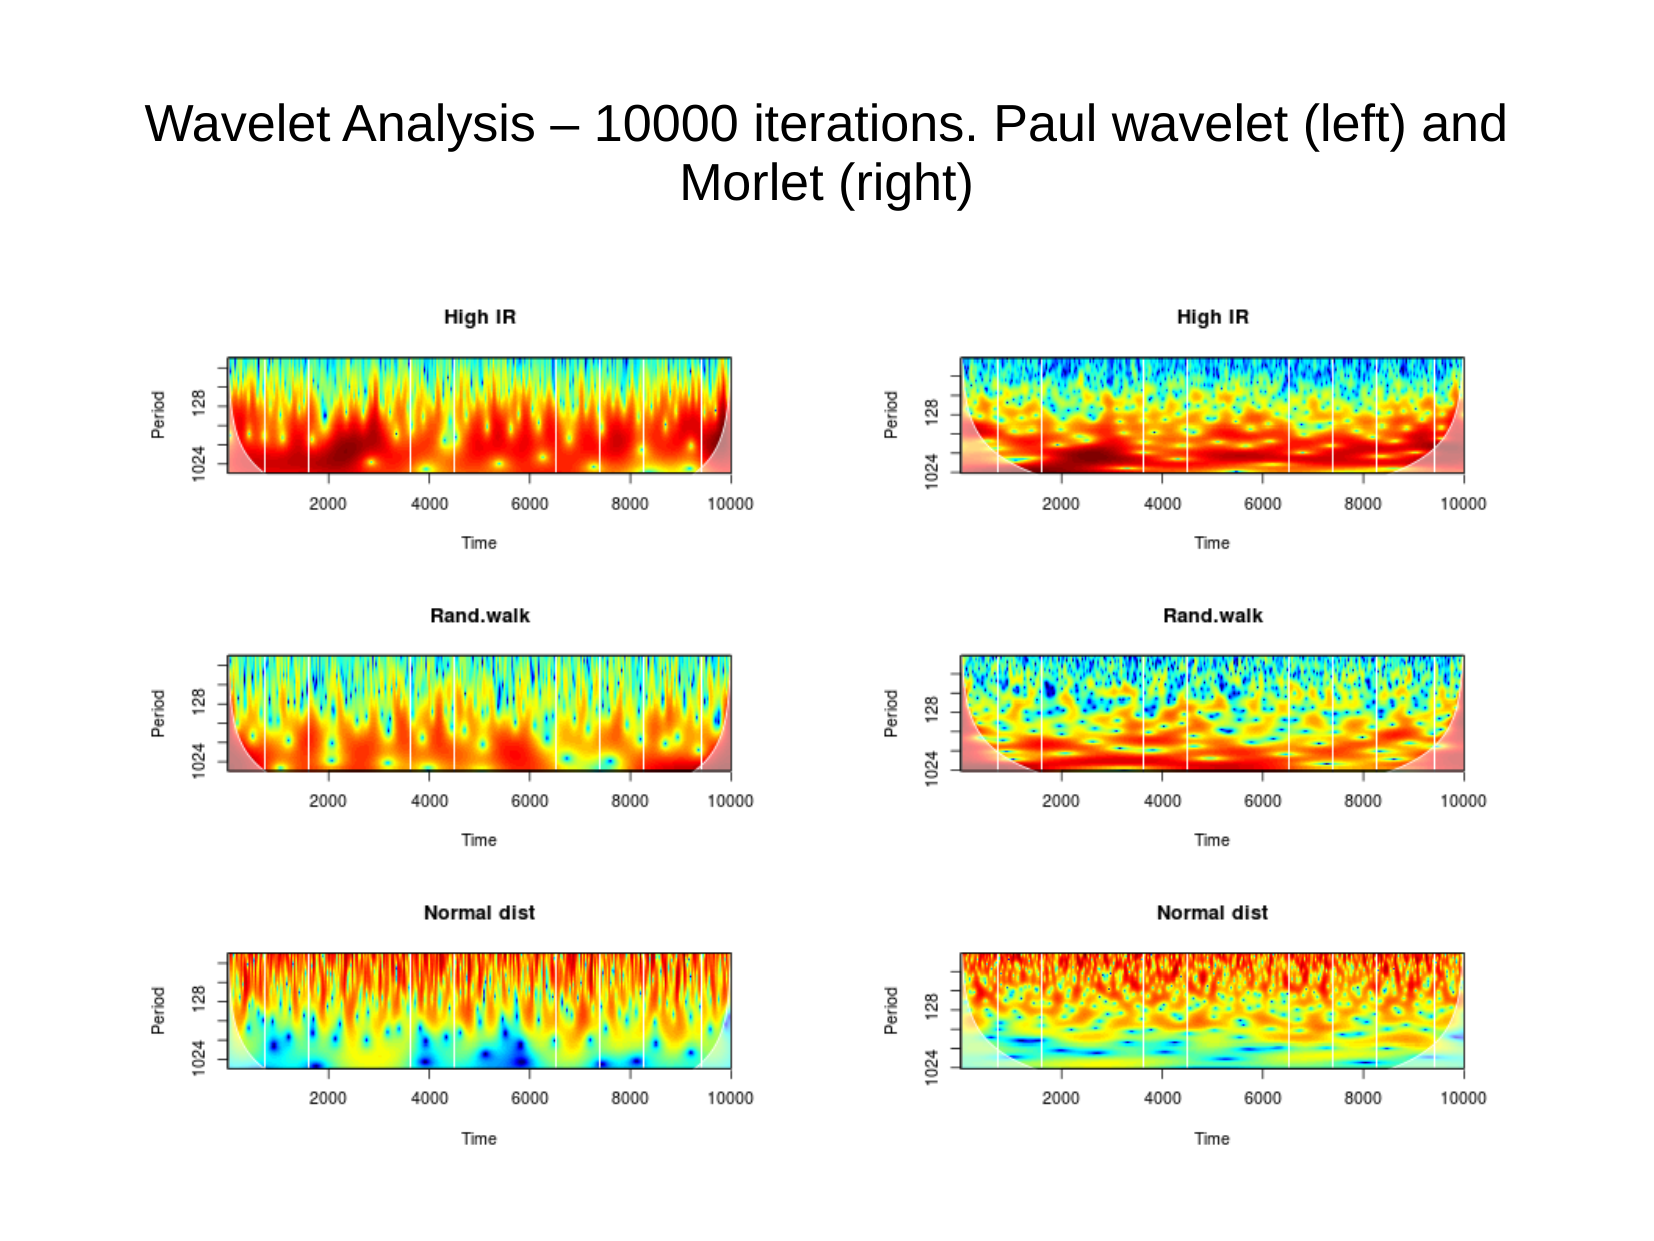

# Wavelet Analysis – 10000 iterations. Paul wavelet (left) and Morlet (right)